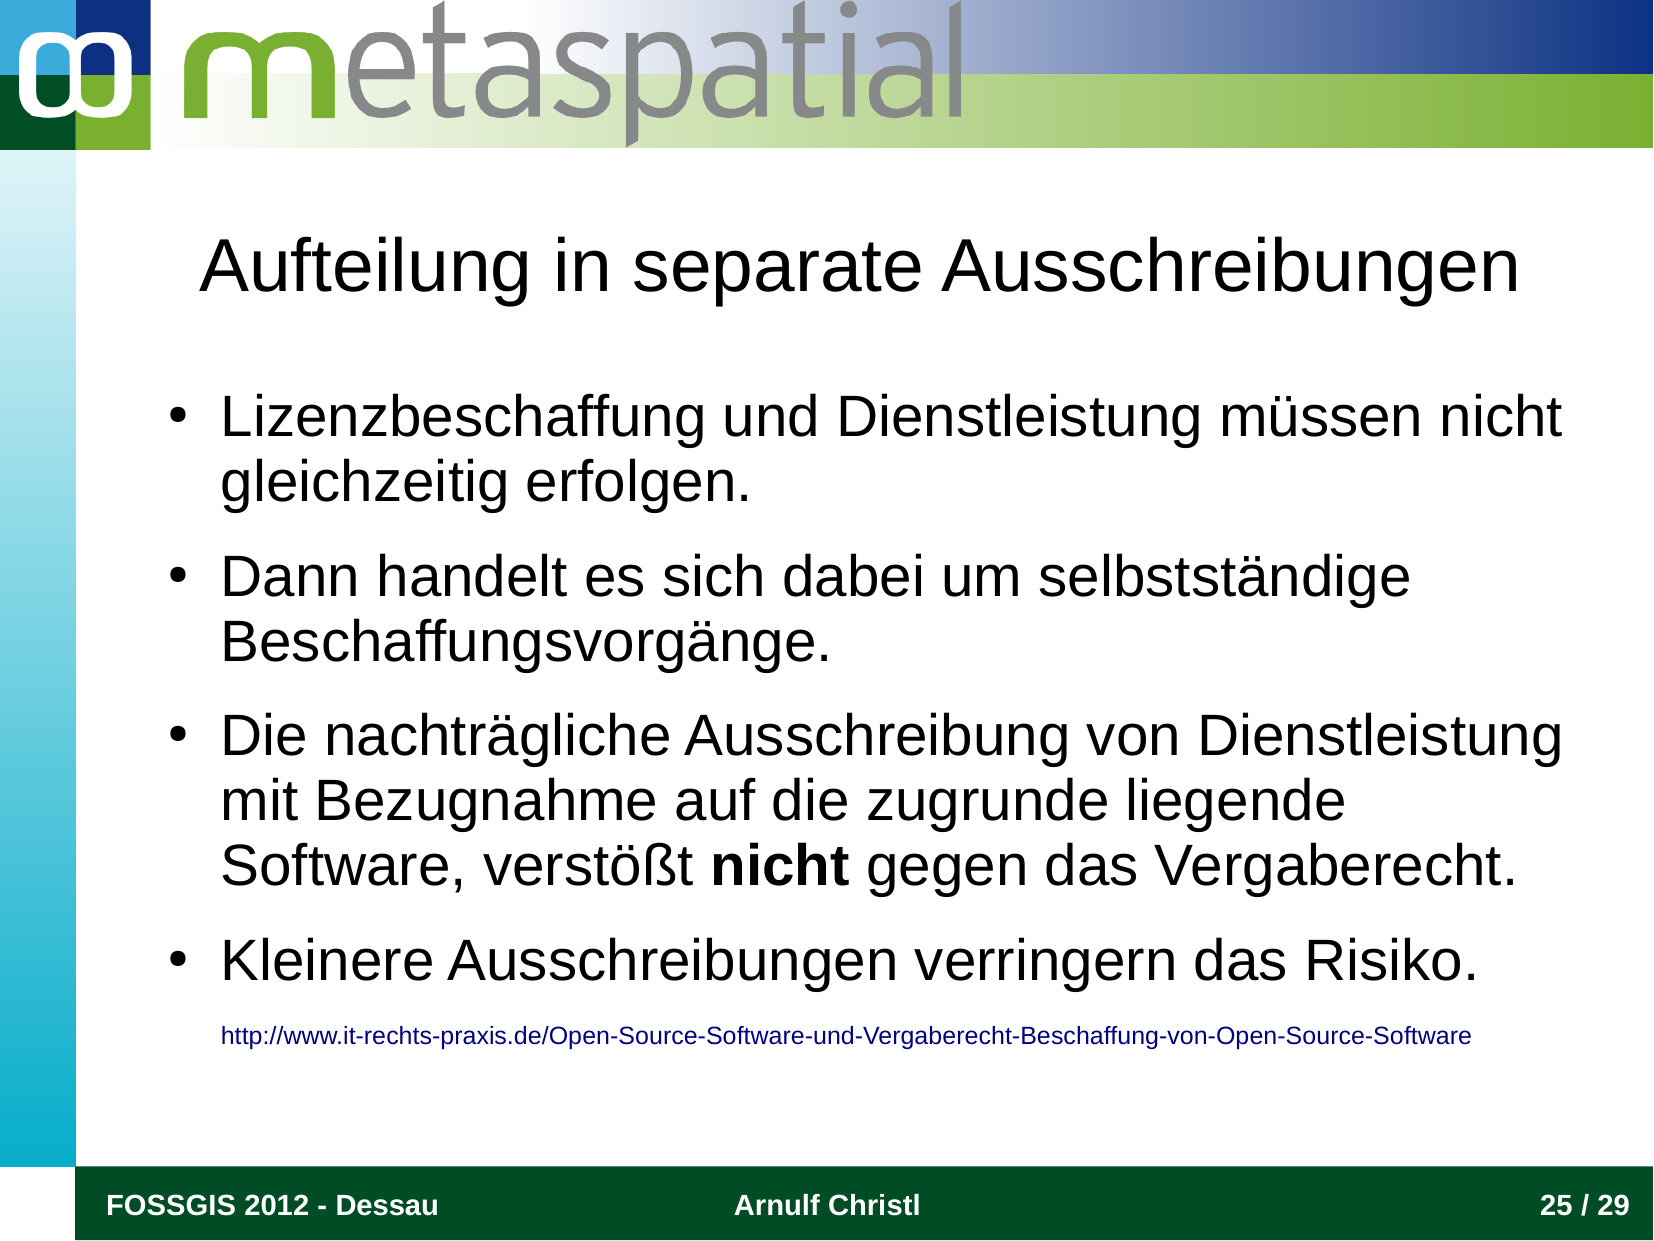

# Aufteilung in separate Ausschreibungen
Lizenzbeschaffung und Dienstleistung müssen nicht gleichzeitig erfolgen.
Dann handelt es sich dabei um selbstständige Beschaffungsvorgänge.
Die nachträgliche Ausschreibung von Dienstleistung mit Bezugnahme auf die zugrunde liegende Software, verstößt nicht gegen das Vergaberecht.
Kleinere Ausschreibungen verringern das Risiko.
http://www.it-rechts-praxis.de/Open-Source-Software-und-Vergaberecht-Beschaffung-von-Open-Source-Software
FOSSGIS 2012 - Dessau
Arnulf Christl
25